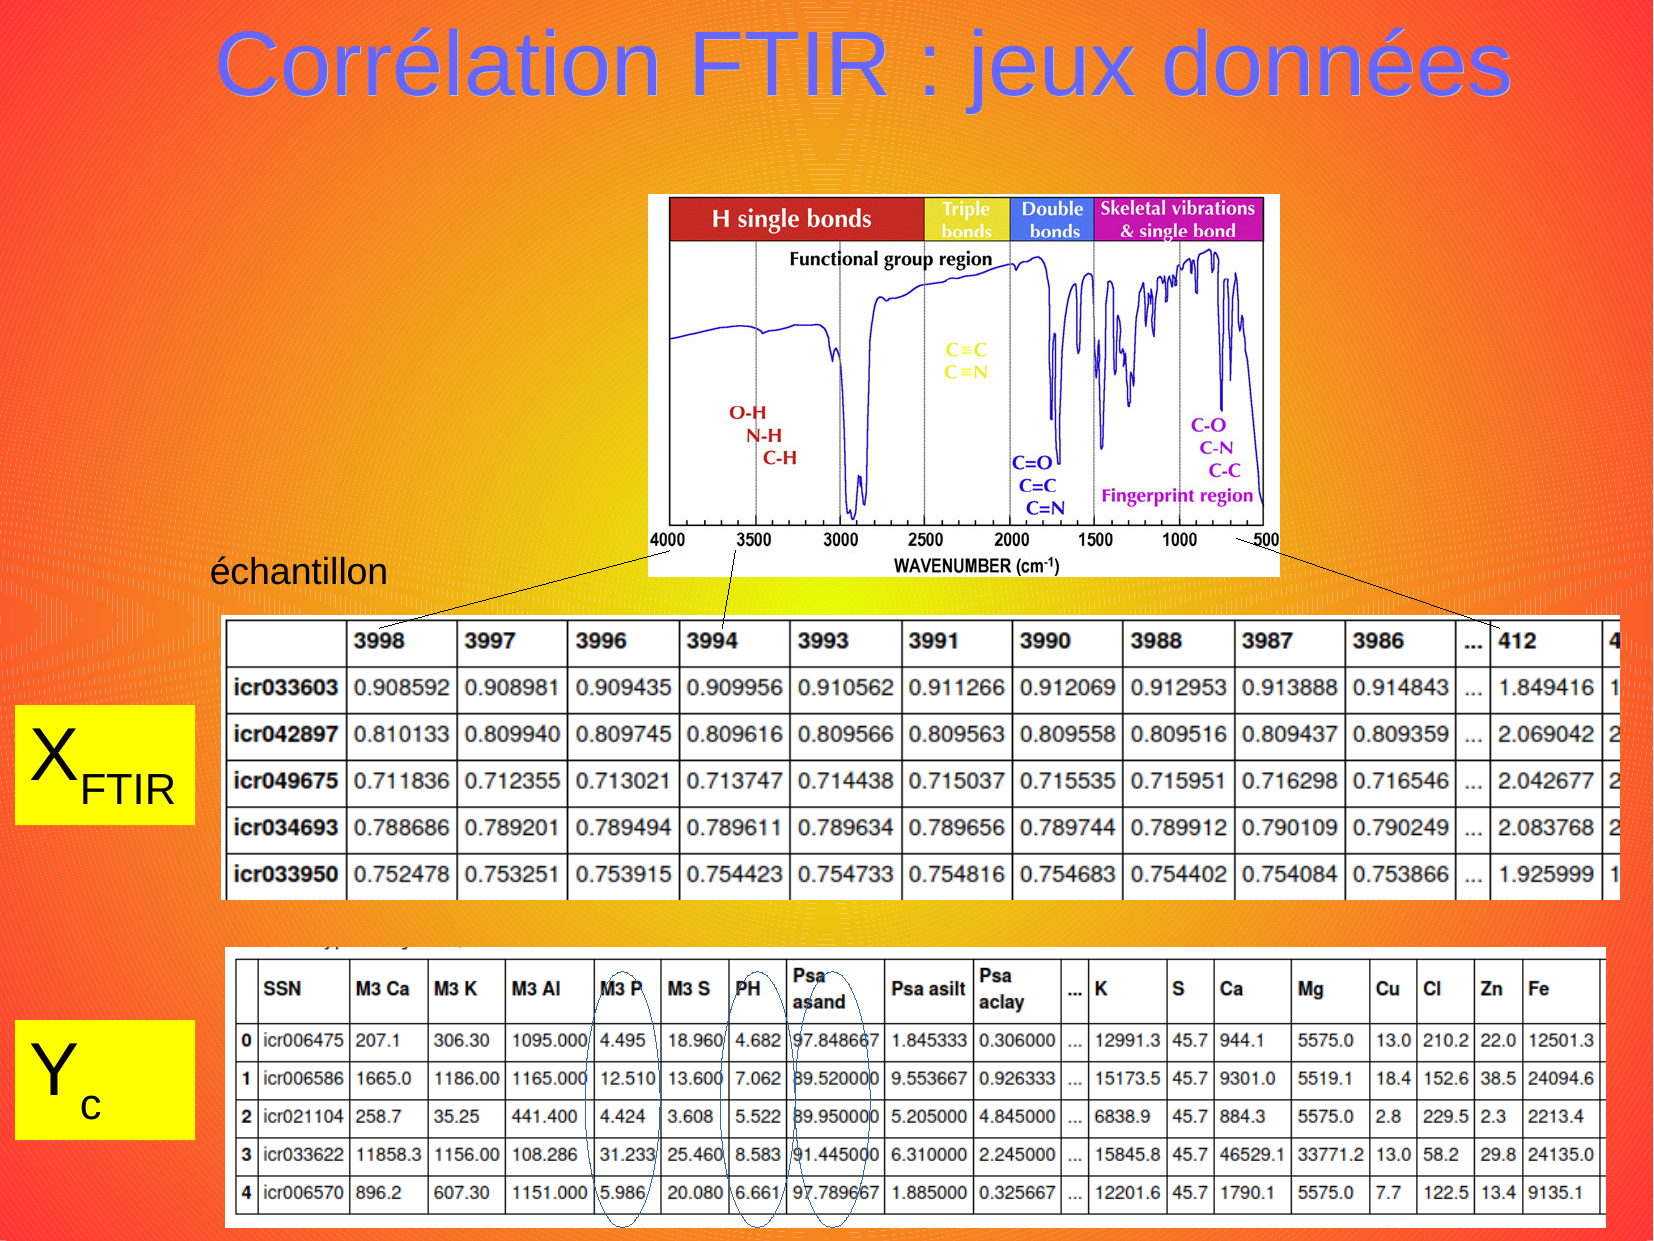

# Corrélation FTIR : jeux données
échantillon
XFTIR
Yc